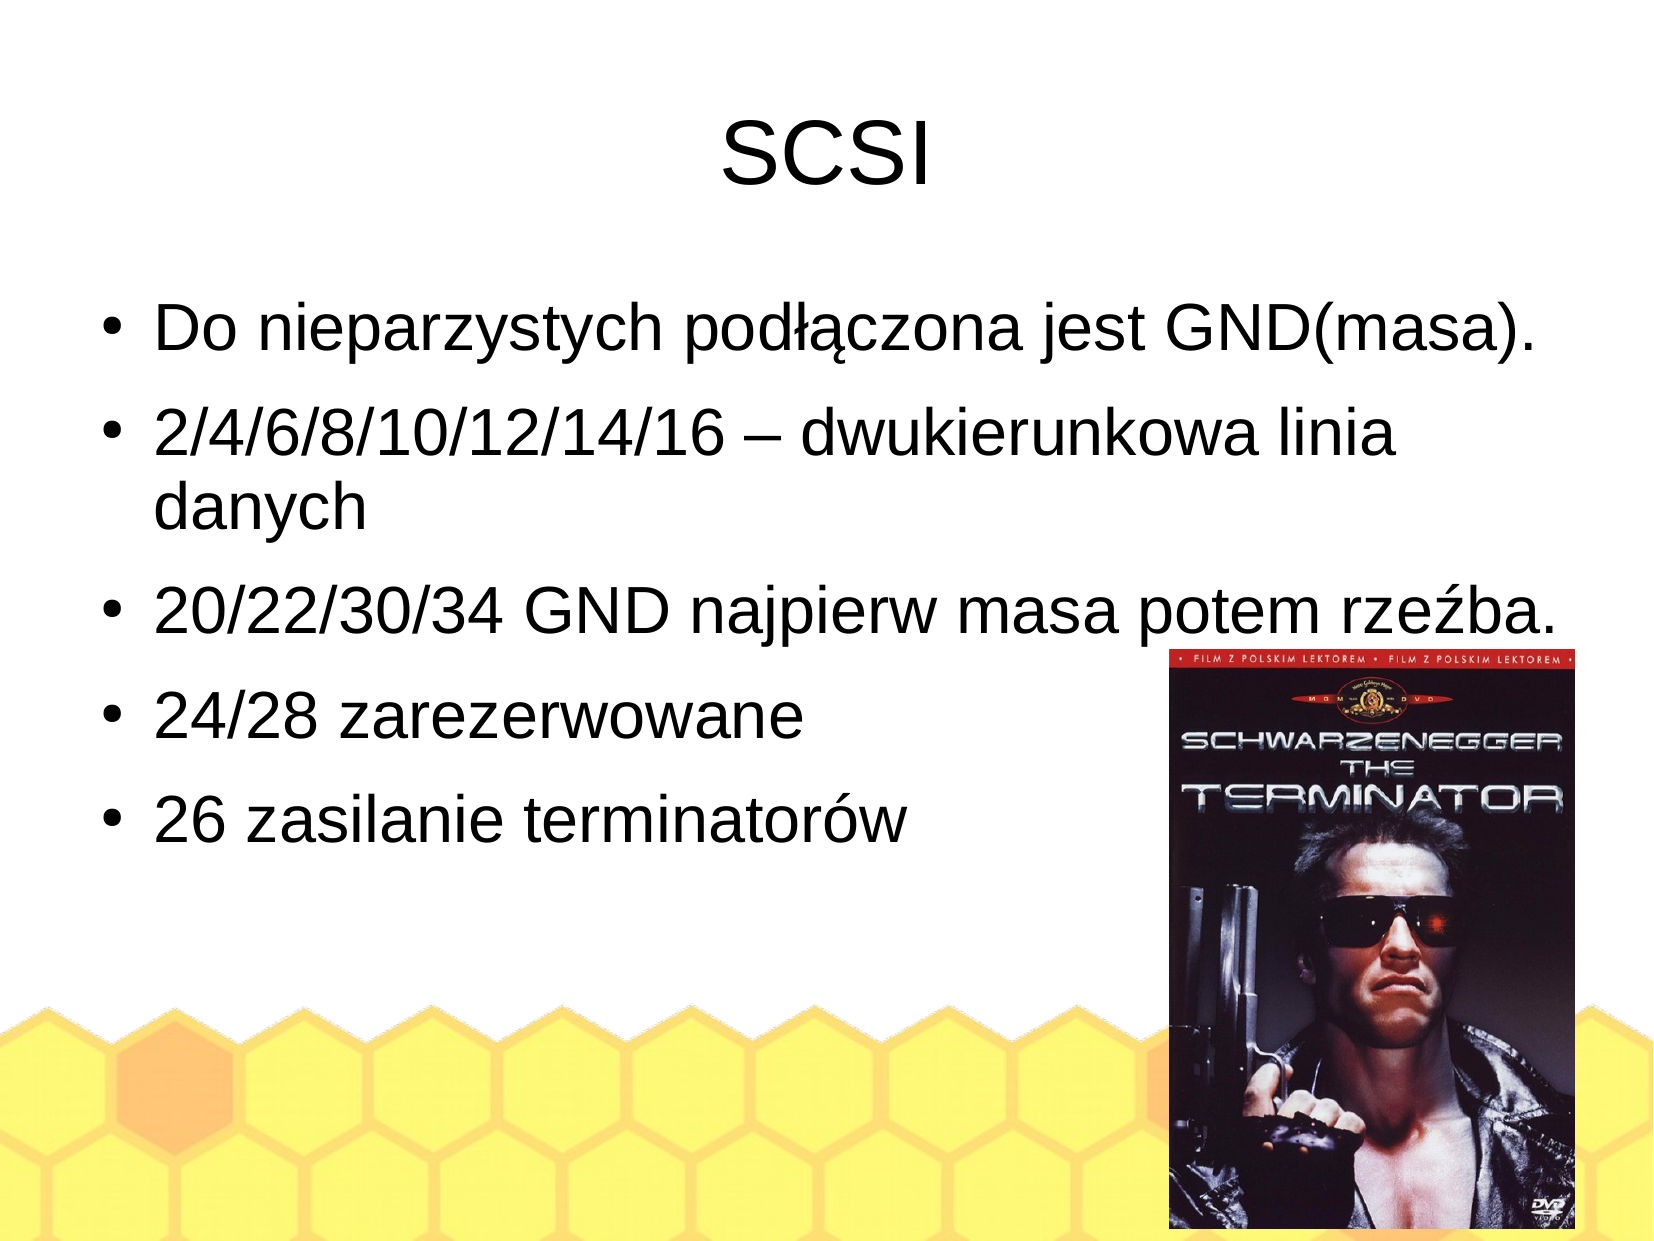

# SCSI
Do nieparzystych podłączona jest GND(masa).
2/4/6/8/10/12/14/16 – dwukierunkowa linia danych
20/22/30/34 GND najpierw masa potem rzeźba.
24/28 zarezerwowane
26 zasilanie terminatorów